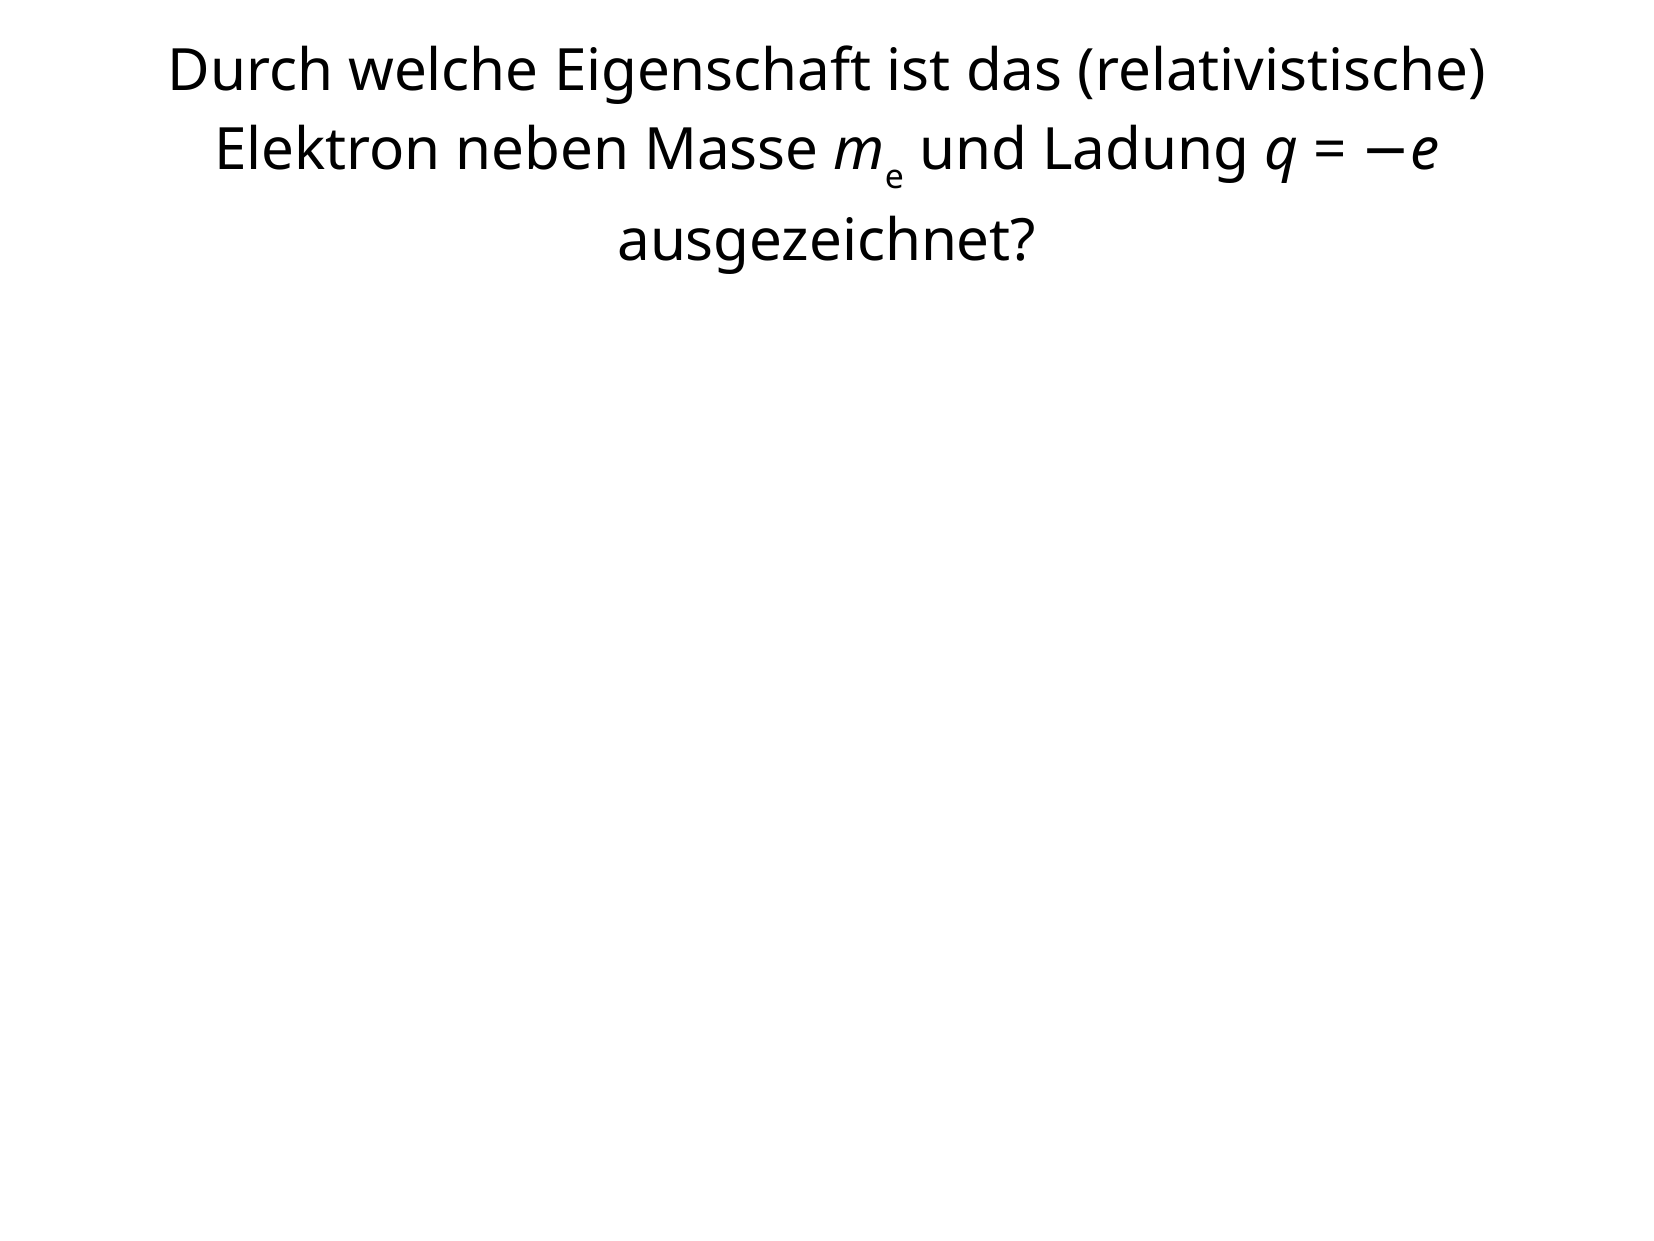

# Durch welche Eigenschaft ist das (relativistische) Elektron neben Masse me und Ladung q = −e ausgezeichnet?